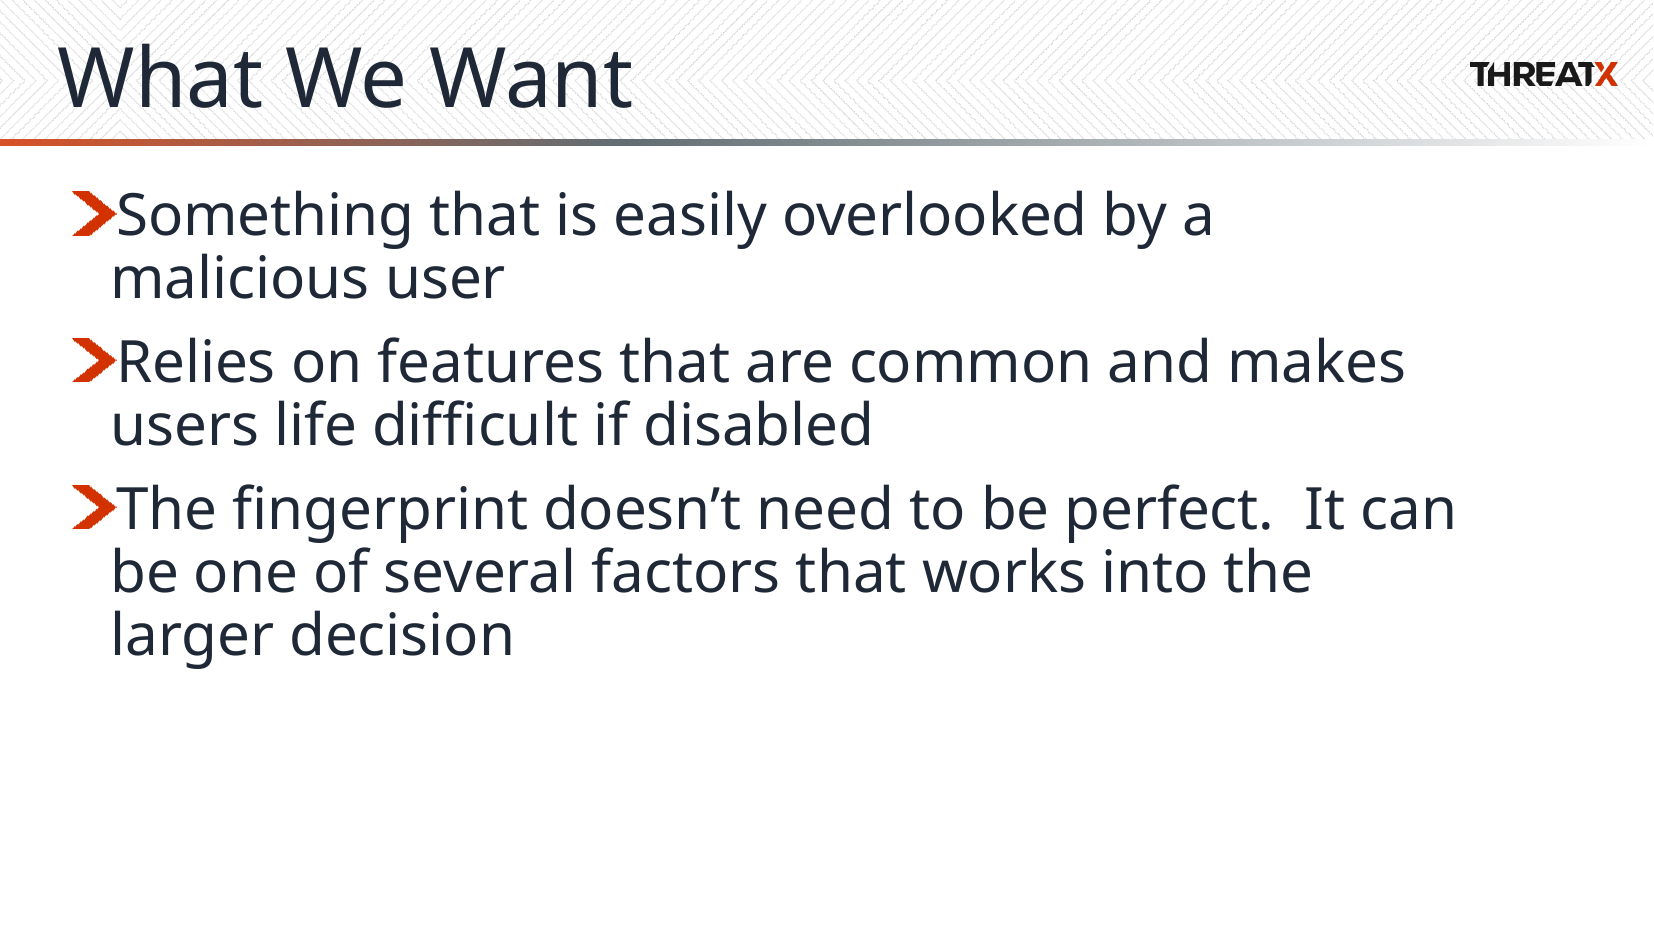

# What We Want
Something that is easily overlooked by a malicious user
Relies on features that are common and makes users life difficult if disabled
The fingerprint doesn’t need to be perfect. It can be one of several factors that works into the larger decision